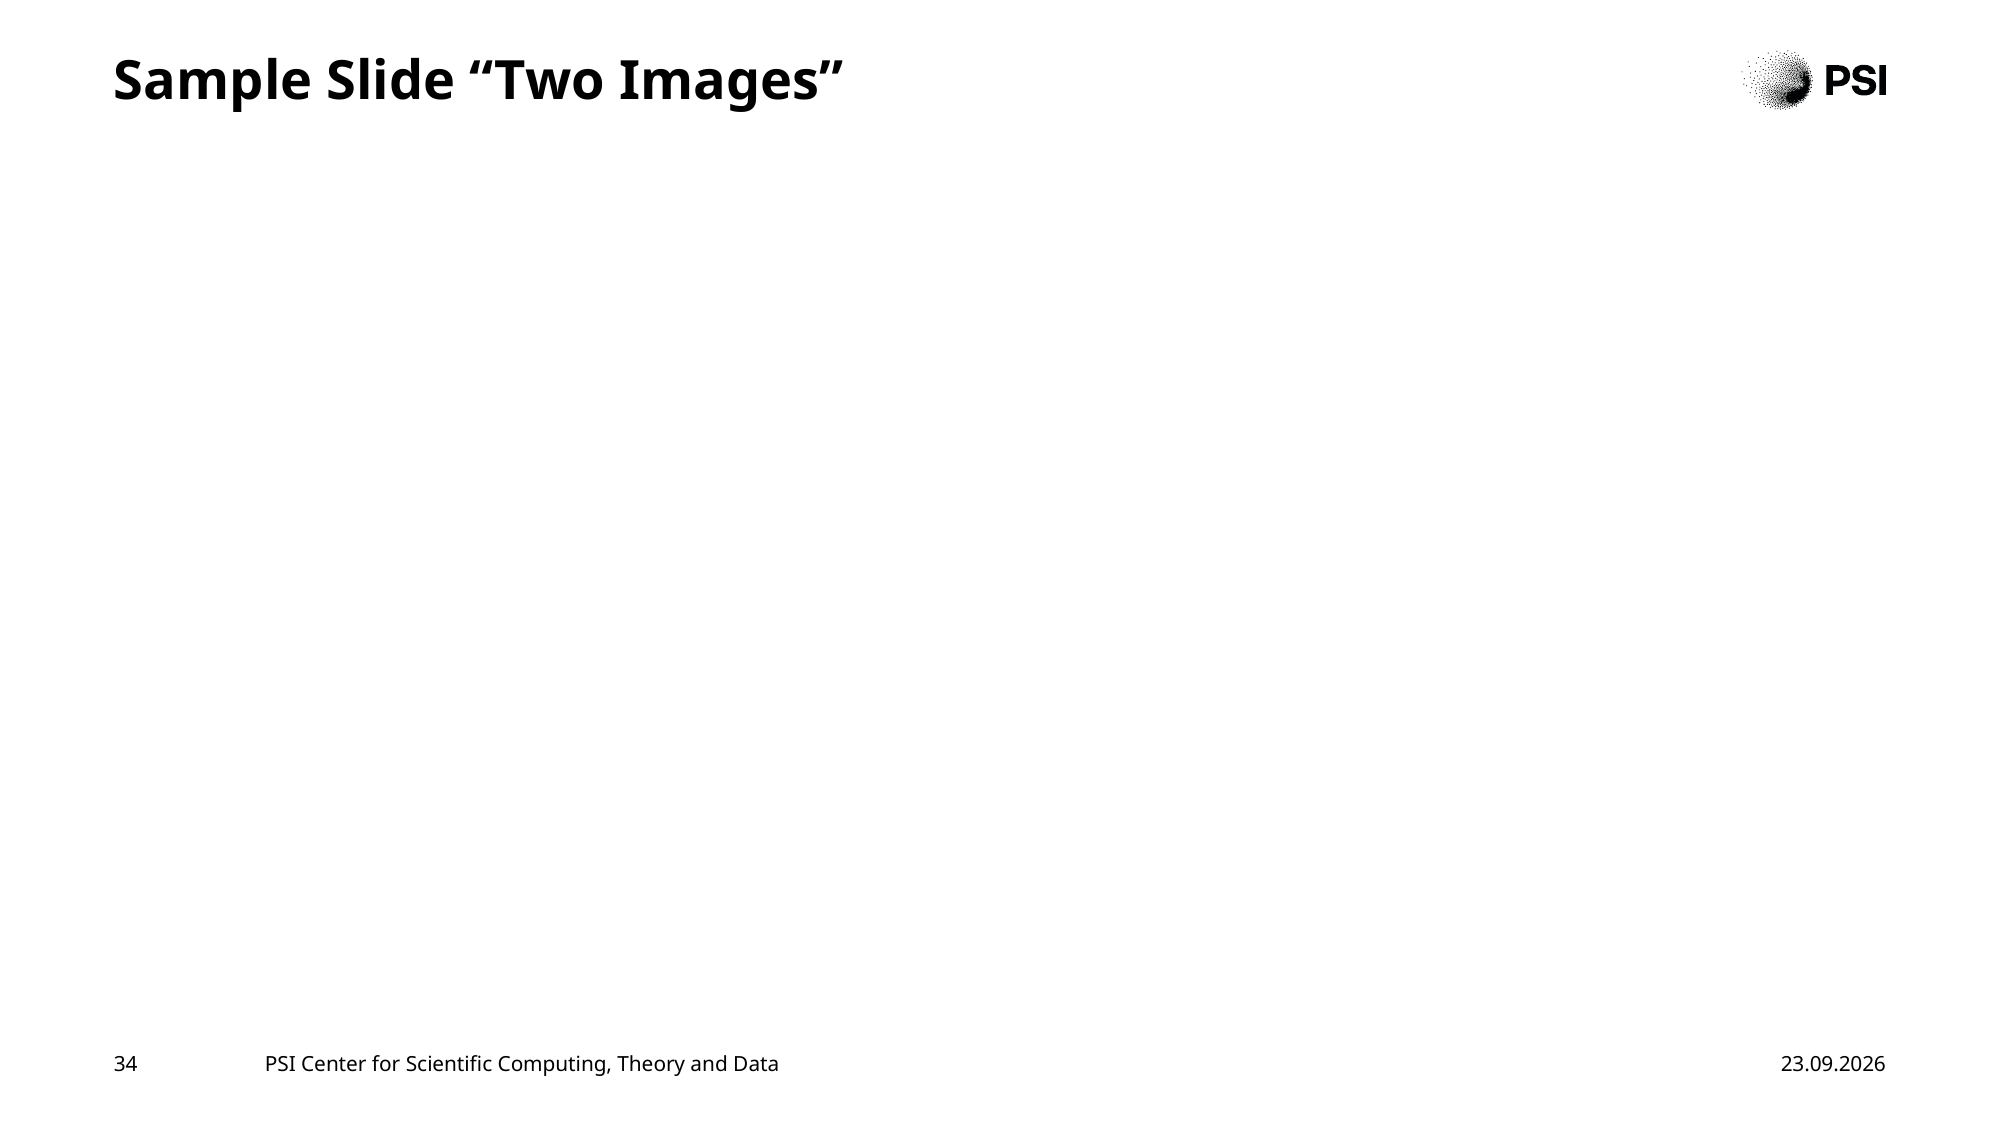

# Sample Slide “Two Images”
34
PSI Center for Scientific Computing, Theory and Data